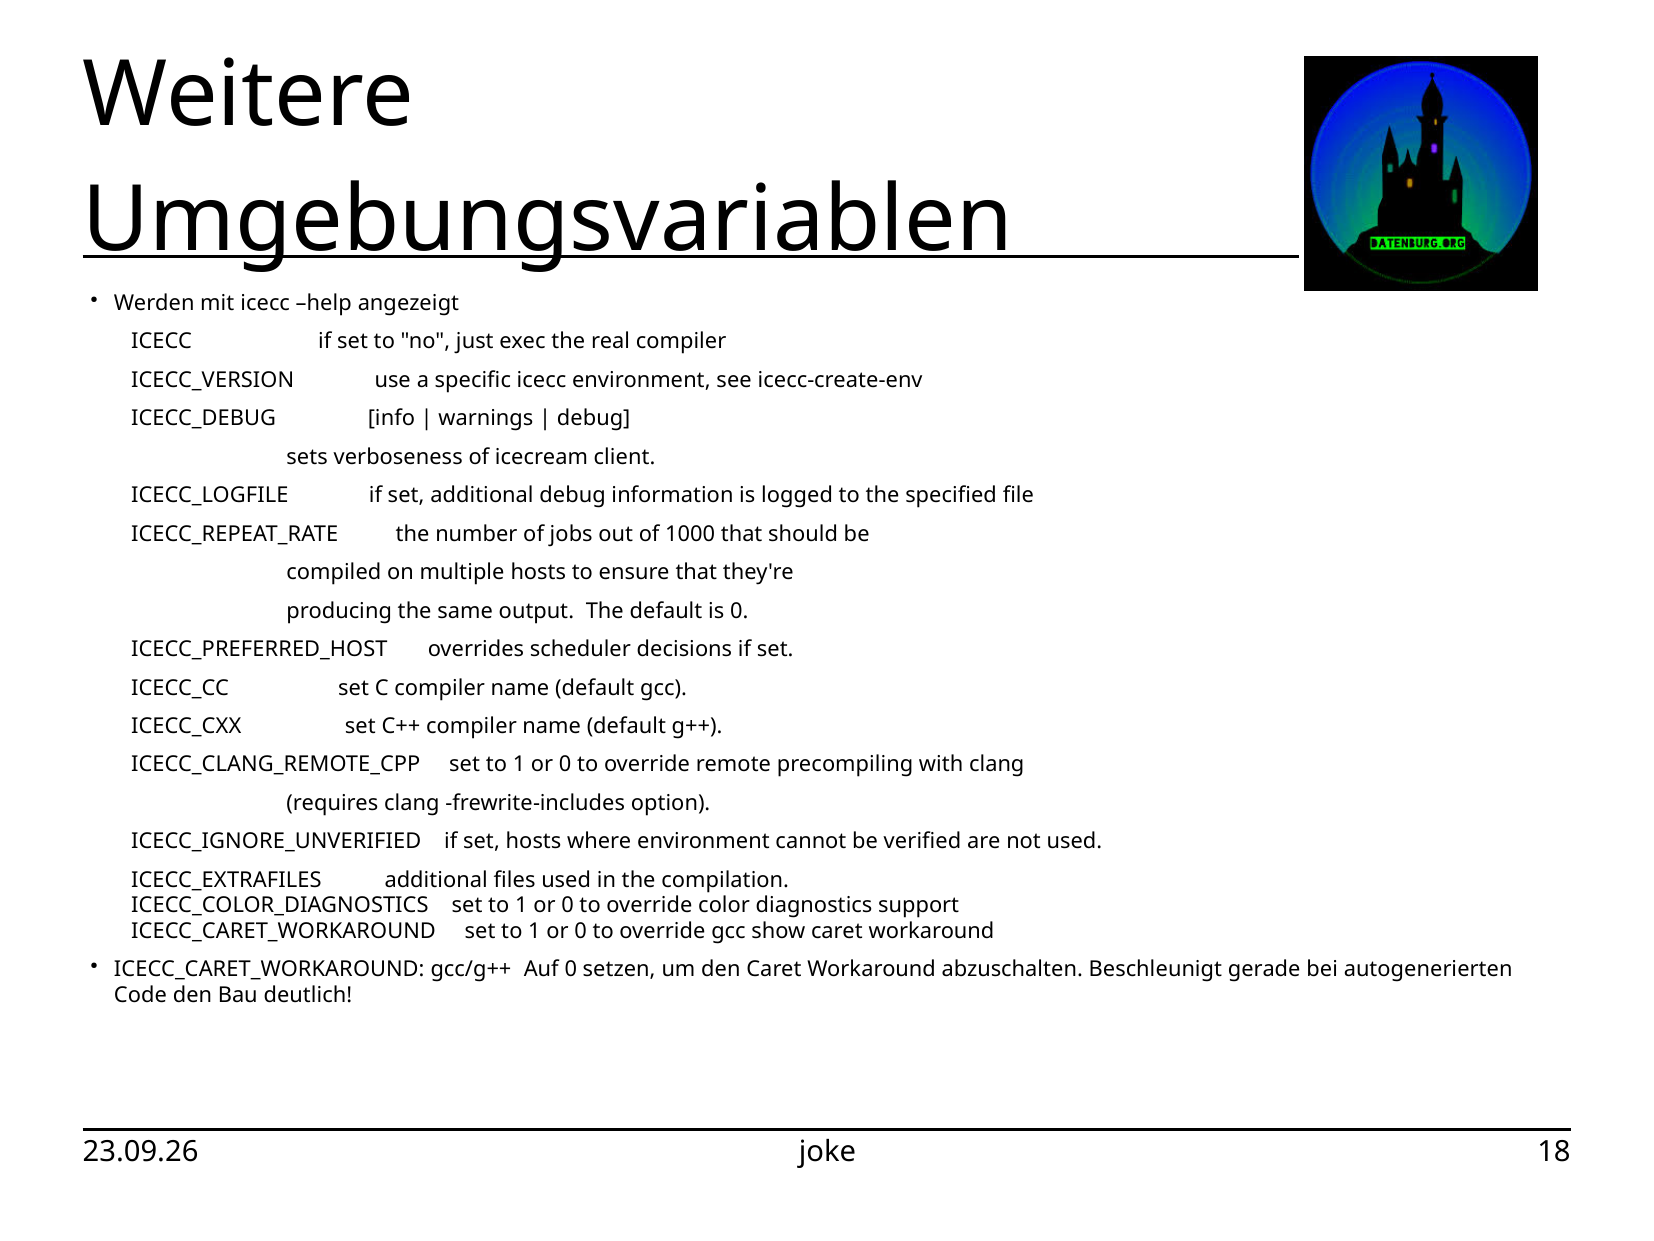

# Weitere Umgebungsvariablen
Werden mit icecc –help angezeigt
 ICECC if set to "no", just exec the real compiler
 ICECC_VERSION use a specific icecc environment, see icecc-create-env
 ICECC_DEBUG [info | warnings | debug]
 sets verboseness of icecream client.
 ICECC_LOGFILE if set, additional debug information is logged to the specified file
 ICECC_REPEAT_RATE the number of jobs out of 1000 that should be
 compiled on multiple hosts to ensure that they're
 producing the same output. The default is 0.
 ICECC_PREFERRED_HOST overrides scheduler decisions if set.
 ICECC_CC set C compiler name (default gcc).
 ICECC_CXX set C++ compiler name (default g++).
 ICECC_CLANG_REMOTE_CPP set to 1 or 0 to override remote precompiling with clang
 (requires clang -frewrite-includes option).
 ICECC_IGNORE_UNVERIFIED if set, hosts where environment cannot be verified are not used.
 ICECC_EXTRAFILES additional files used in the compilation.
 ICECC_COLOR_DIAGNOSTICS set to 1 or 0 to override color diagnostics support
 ICECC_CARET_WORKAROUND set to 1 or 0 to override gcc show caret workaround
ICECC_CARET_WORKAROUND: gcc/g++ Auf 0 setzen, um den Caret Workaround abzuschalten. Beschleunigt gerade bei autogenerierten Code den Bau deutlich!
Chrissi^
18